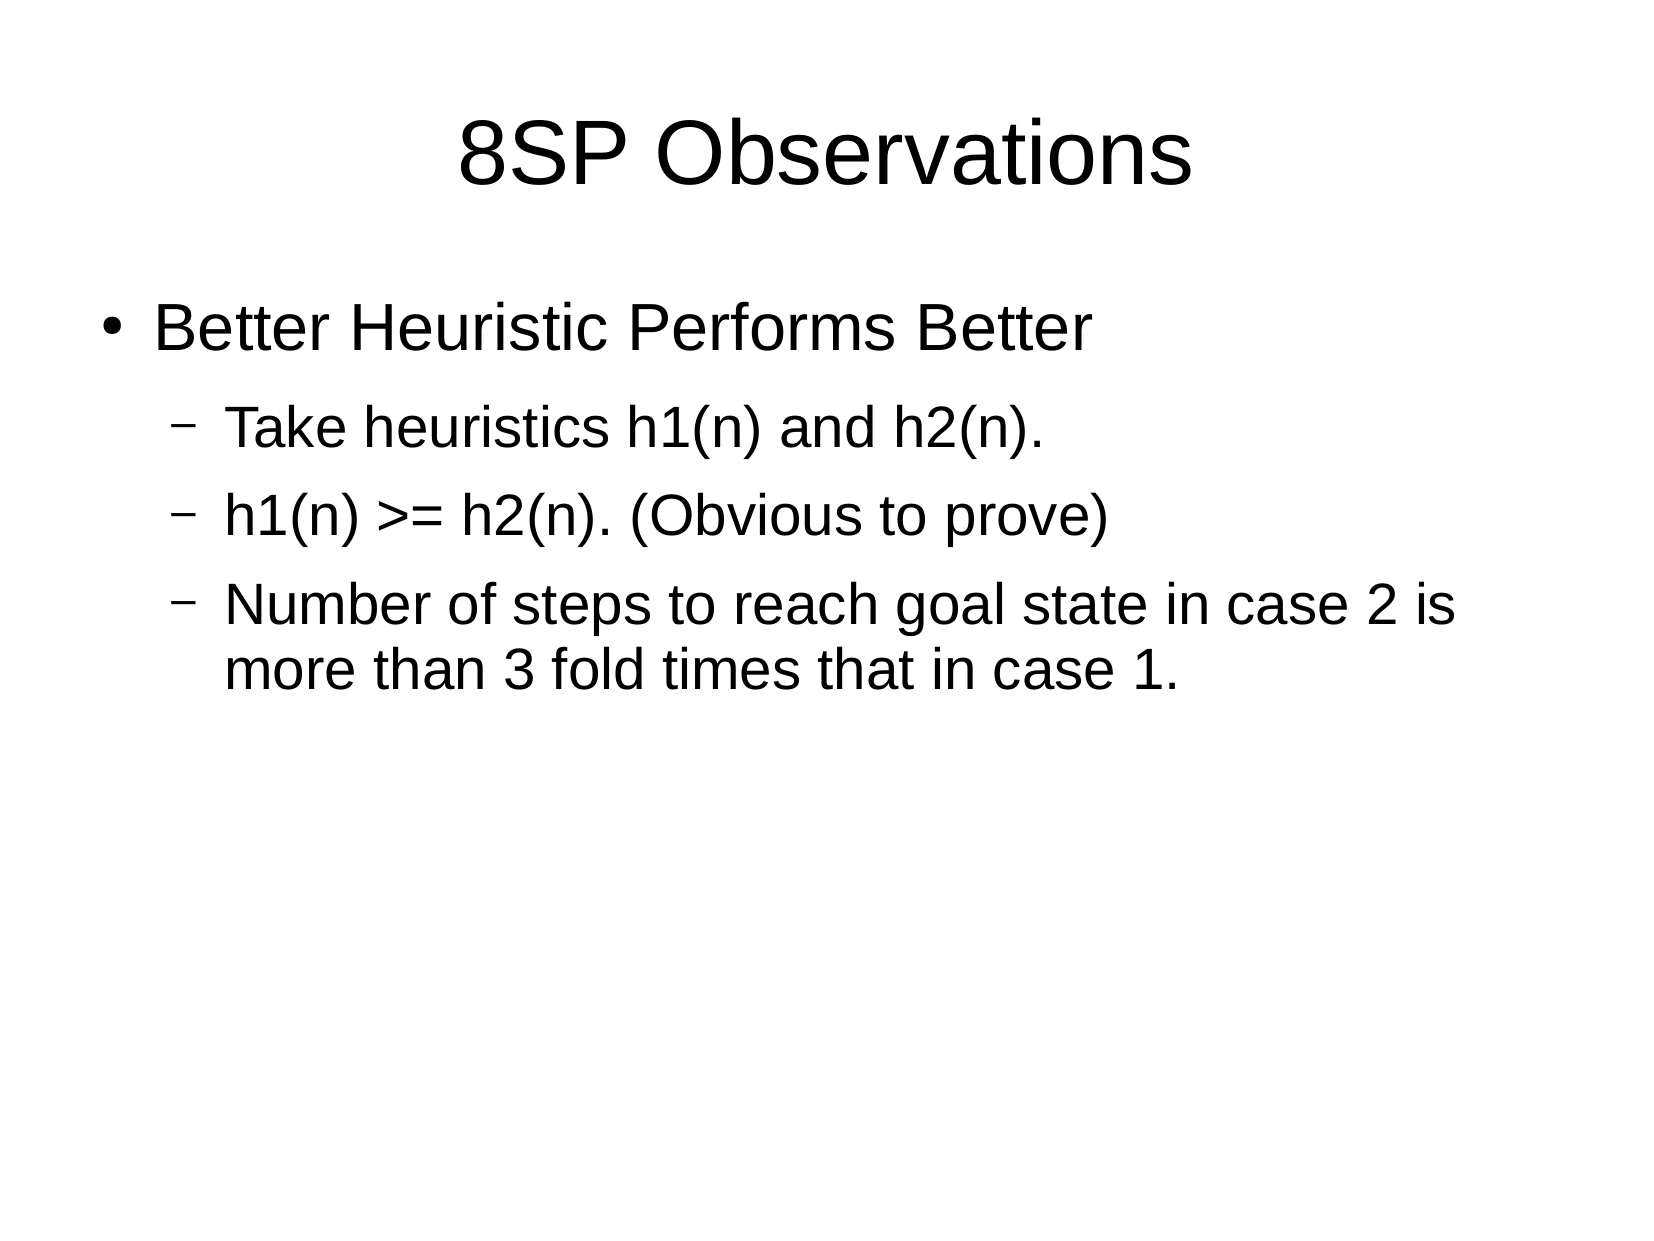

# 8SP Observations
Better Heuristic Performs Better
Take heuristics h1(n) and h2(n).
h1(n) >= h2(n). (Obvious to prove)
Number of steps to reach goal state in case 2 is more than 3 fold times that in case 1.